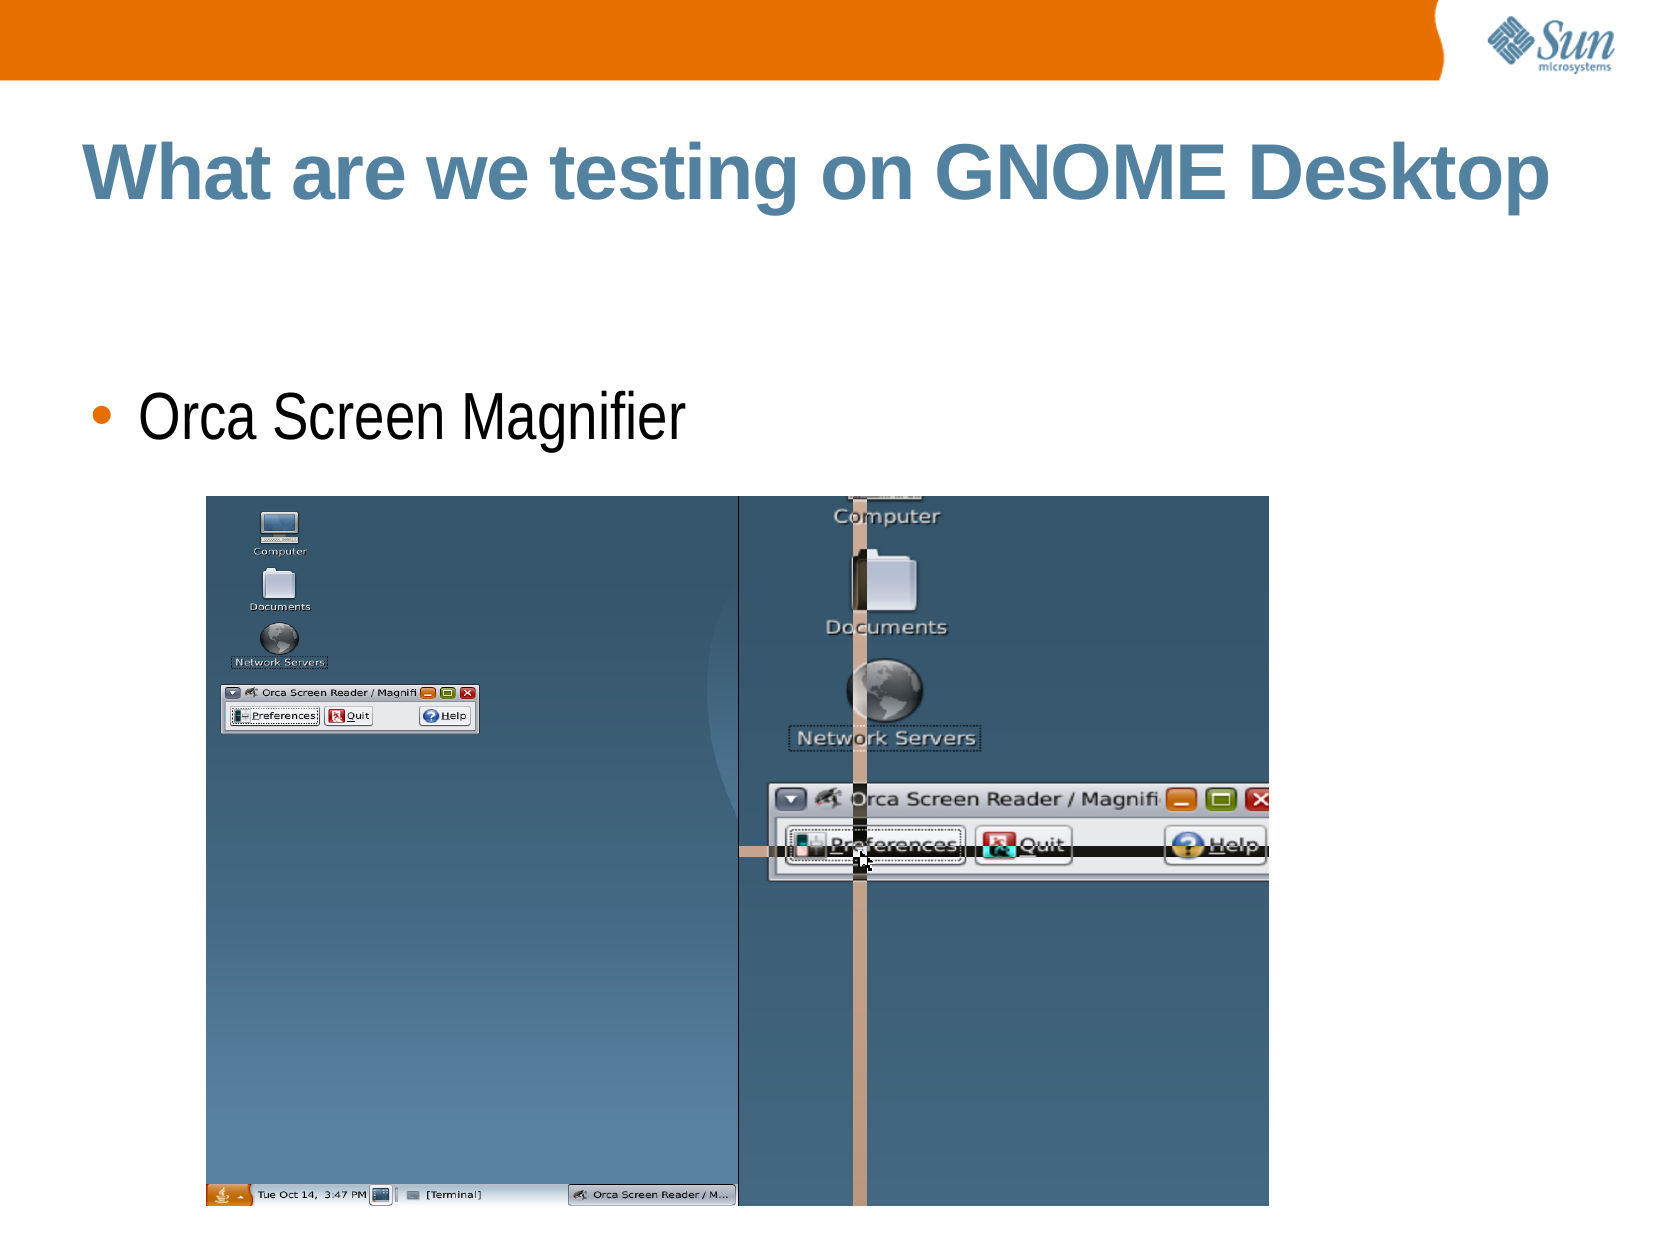

# What are we testing on GNOME Desktop
Orca Screen Magnifier